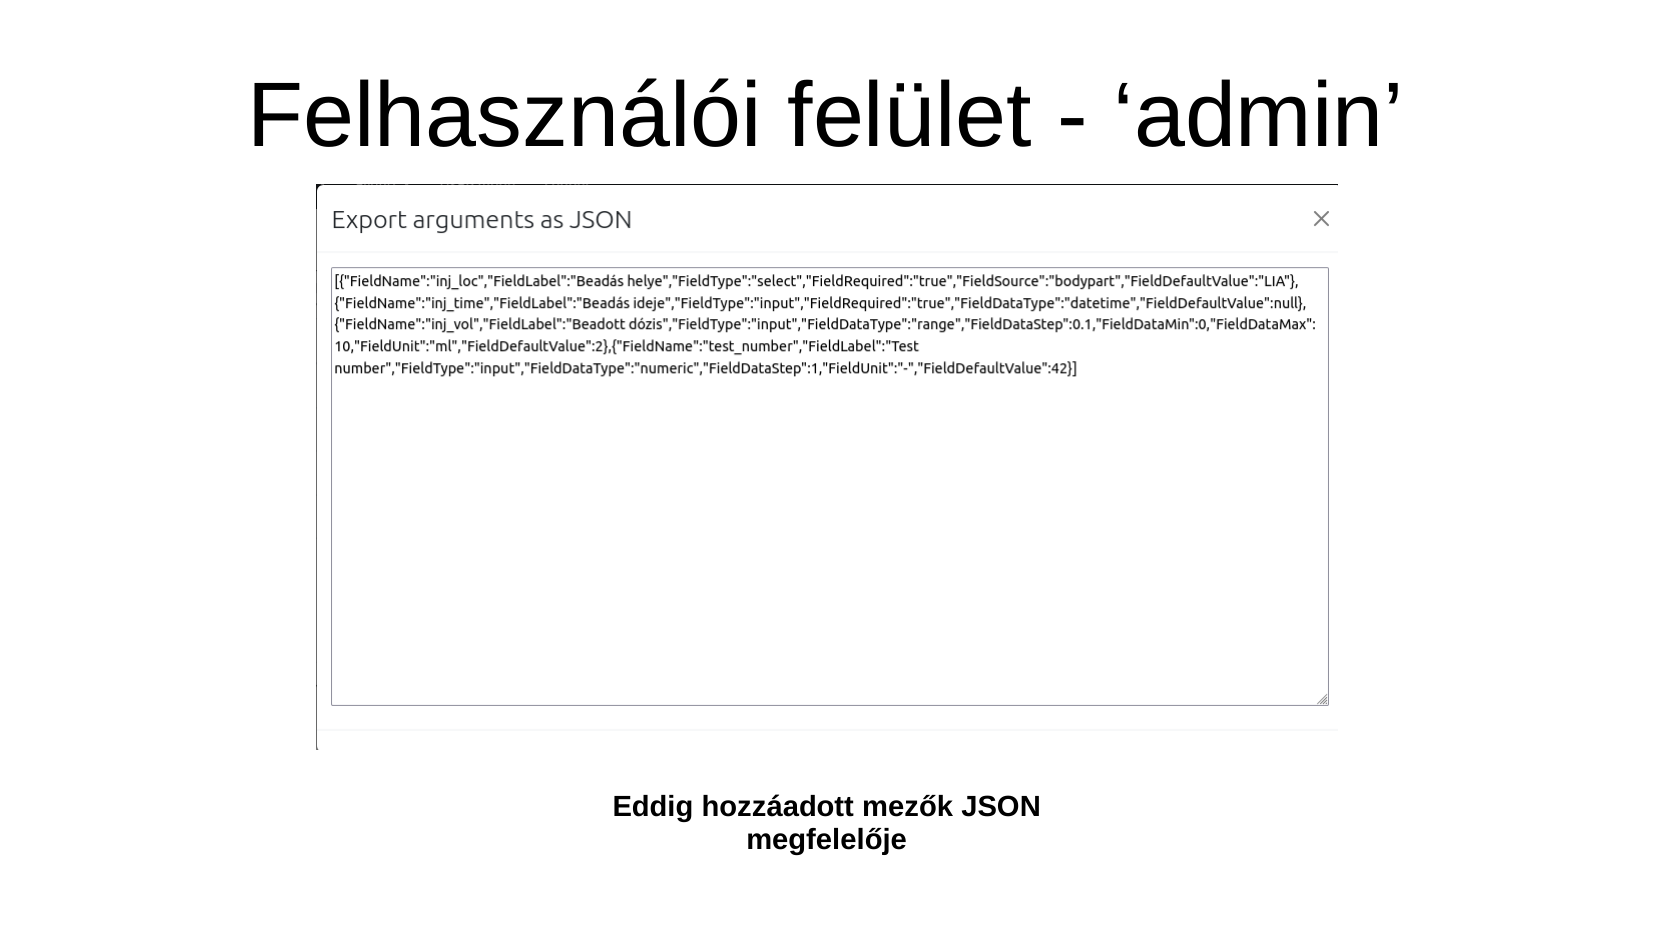

# Felhasználói felület - ‘admin’
Maximum
Eddig hozzáadott mezők JSON megfelelője